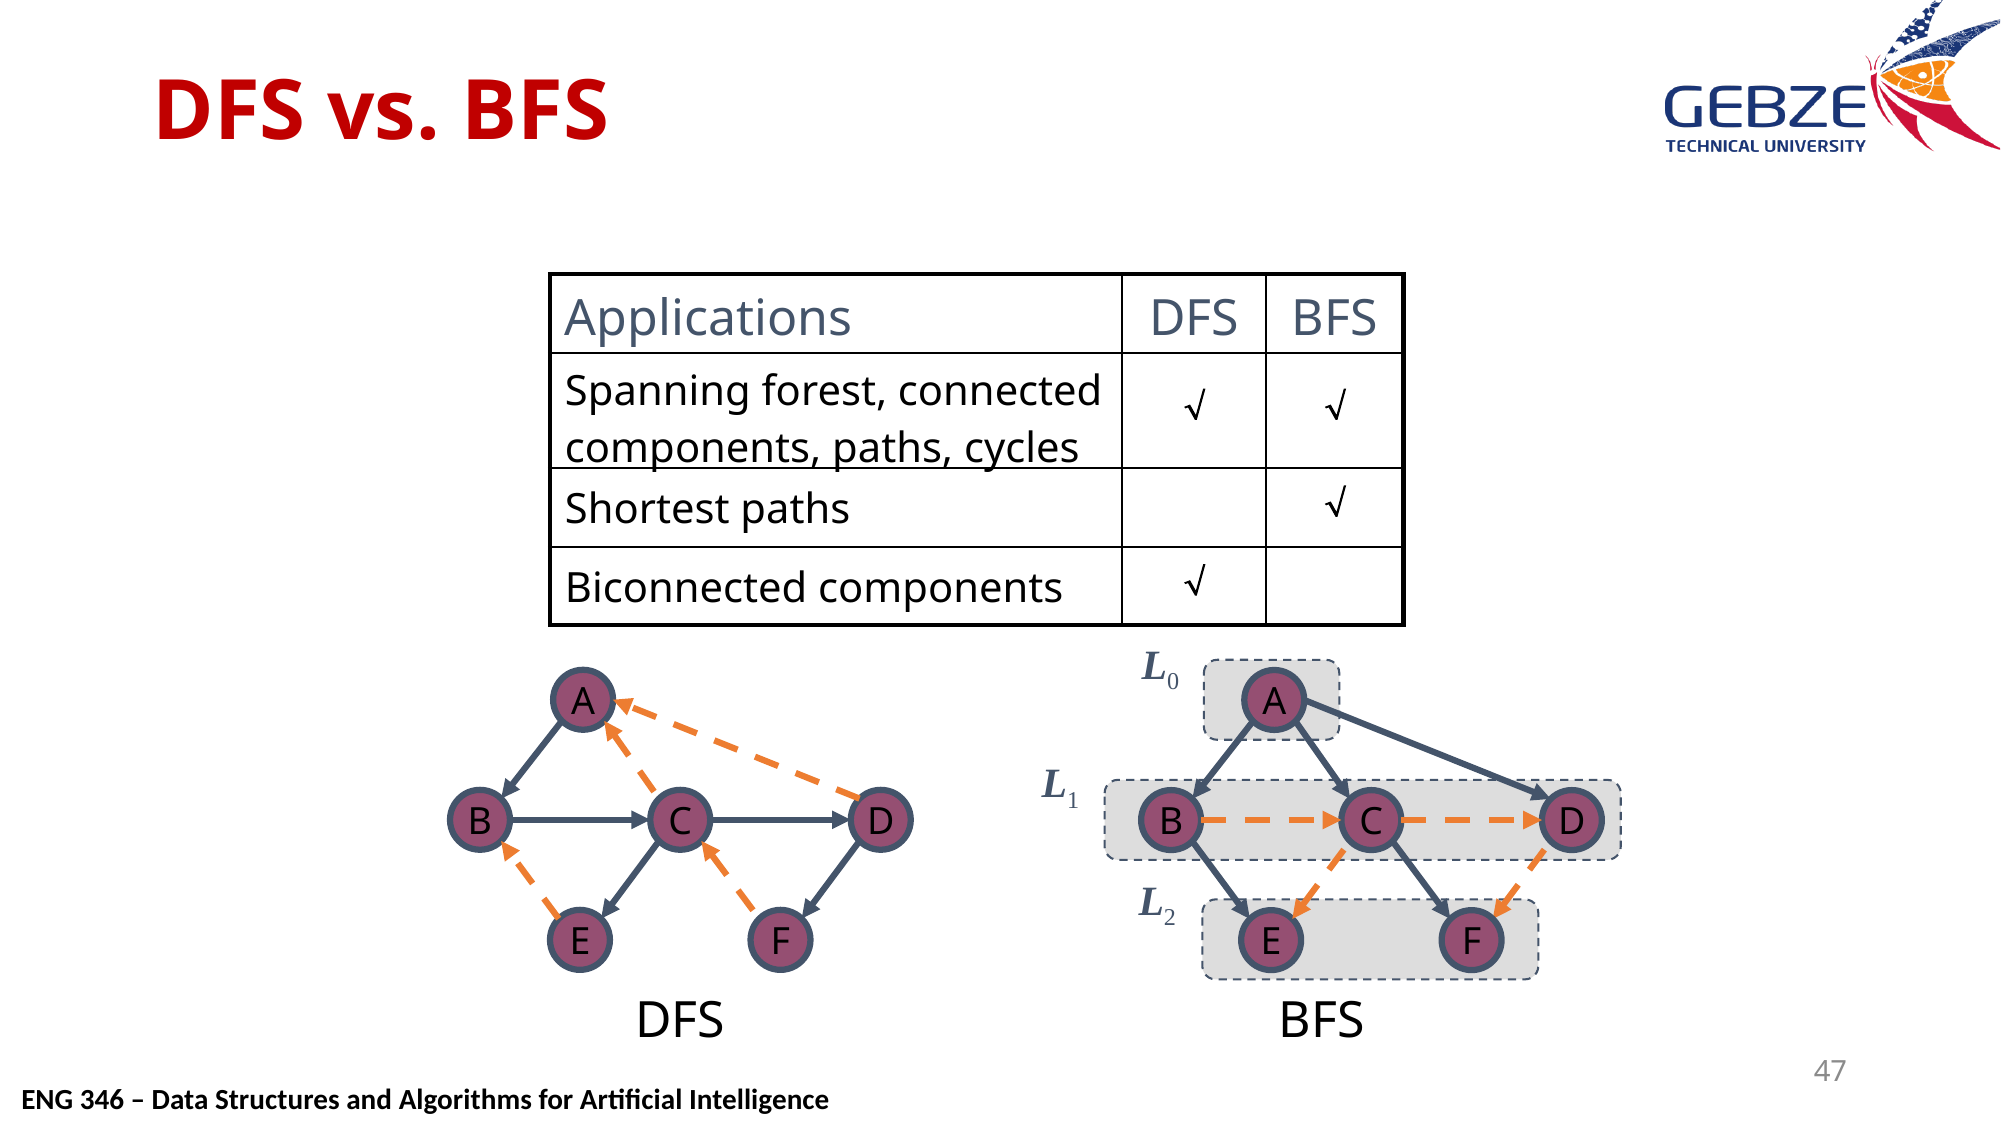

# DFS vs. BFS
| Applications | DFS | BFS |
| --- | --- | --- |
| Spanning forest, connected components, paths, cycles |  |  |
| Shortest paths | |  |
| Biconnected components |  | |
L0
A
L1
B
C
D
L2
E
F
A
B
C
D
E
F
DFS
BFS